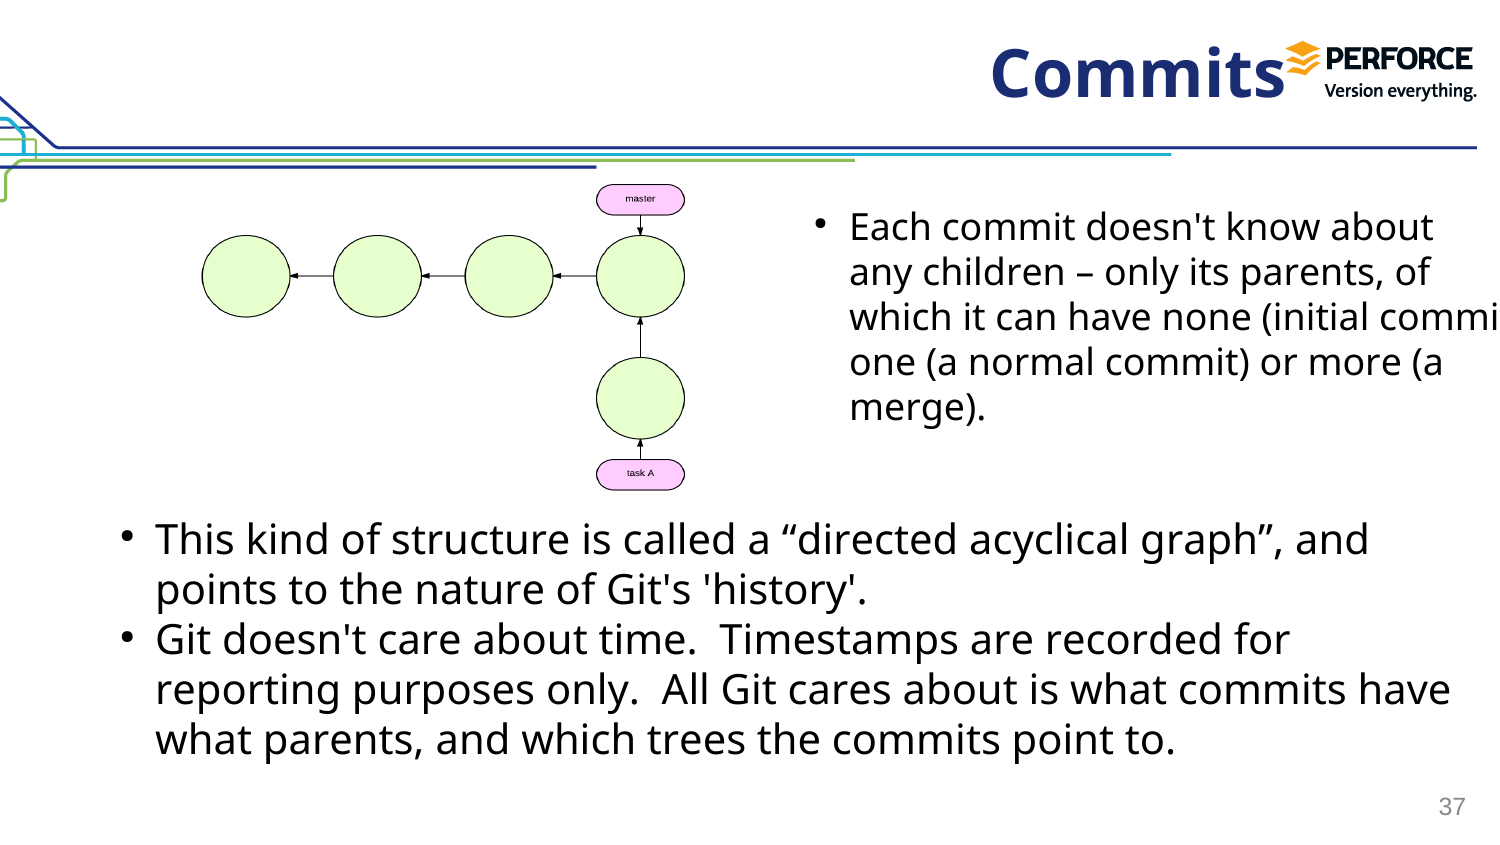

# Commits
Each commit doesn't know about
any children – only its parents, of
which it can have none (initial commit),
one (a normal commit) or more (a
merge).
This kind of structure is called a “directed acyclical graph”, and points to the nature of Git's 'history'.
Git doesn't care about time. Timestamps are recorded for reporting purposes only. All Git cares about is what commits have what parents, and which trees the commits point to.